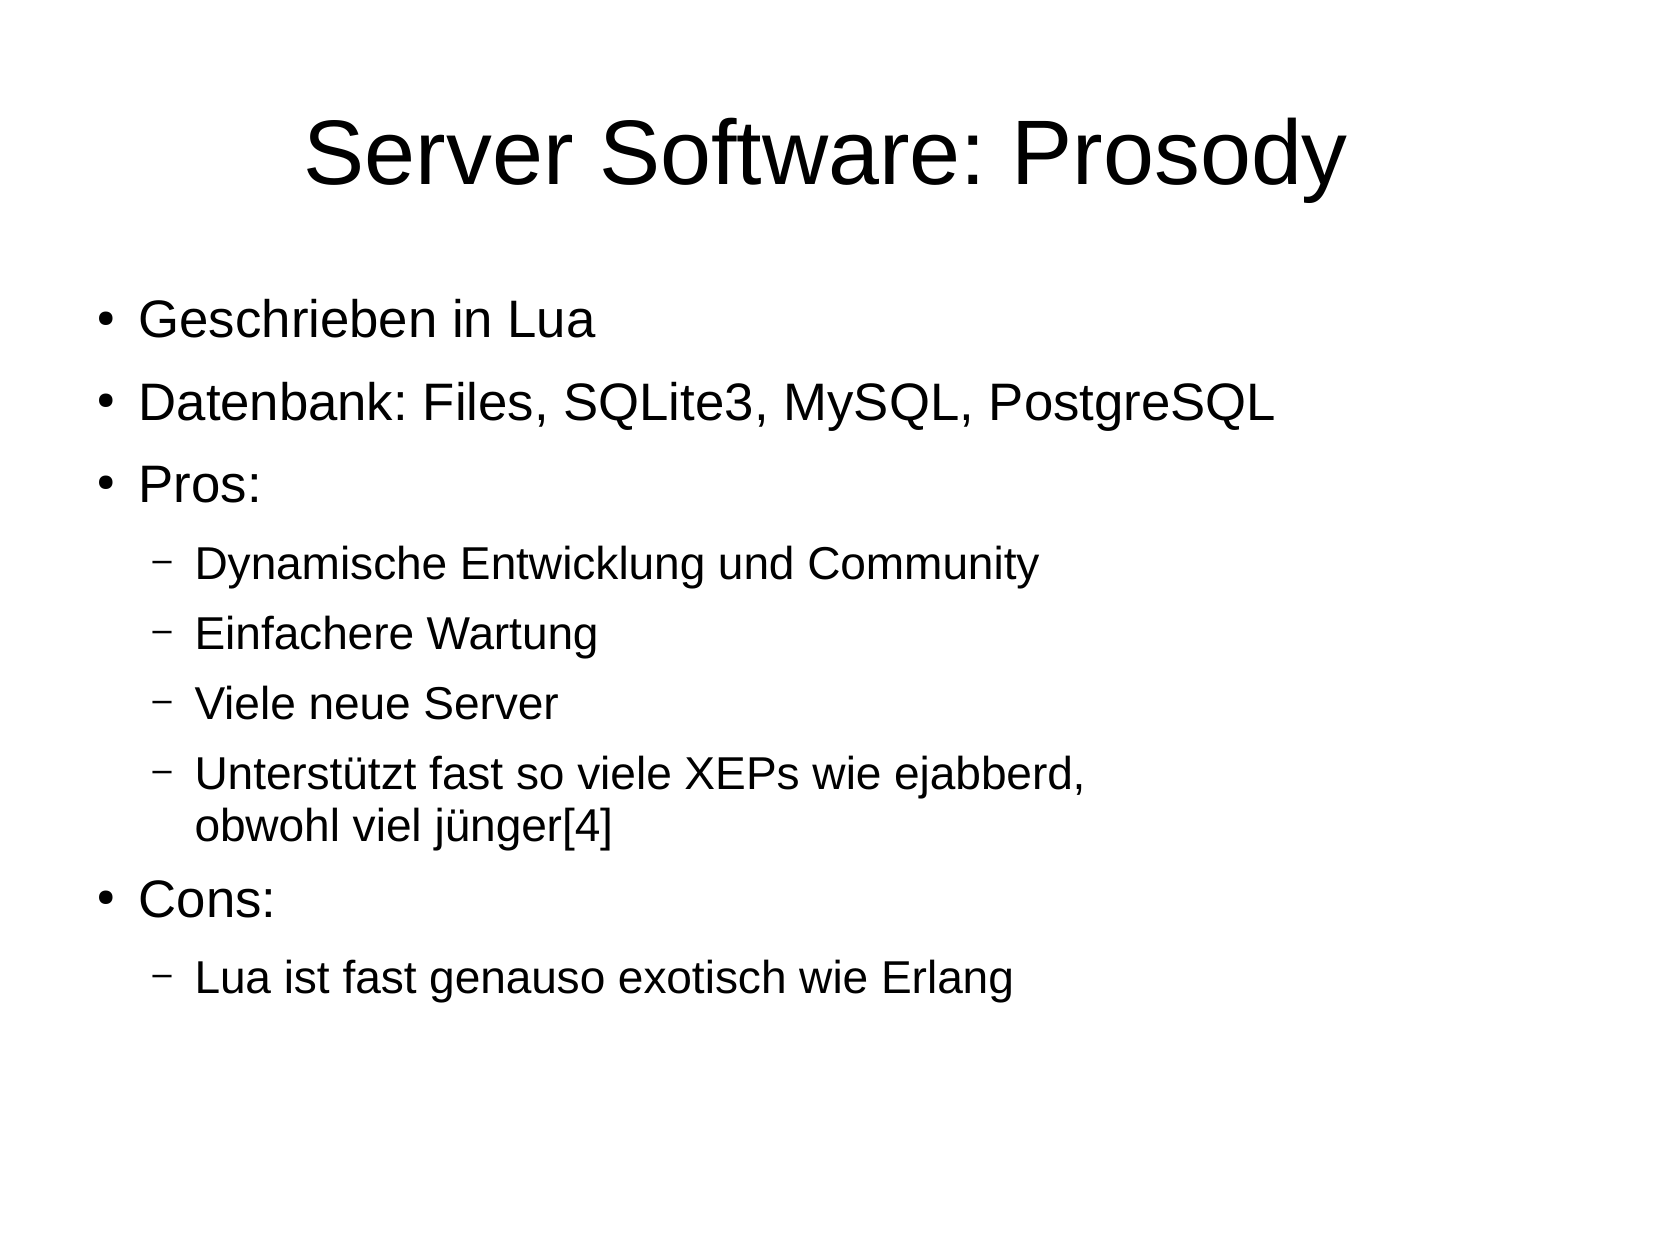

# Server Software: Prosody
Geschrieben in Lua
Datenbank: Files, SQLite3, MySQL, PostgreSQL
Pros:
Dynamische Entwicklung und Community
Einfachere Wartung
Viele neue Server
Unterstützt fast so viele XEPs wie ejabberd,
obwohl viel jünger[4]
Cons:
Lua ist fast genauso exotisch wie Erlang